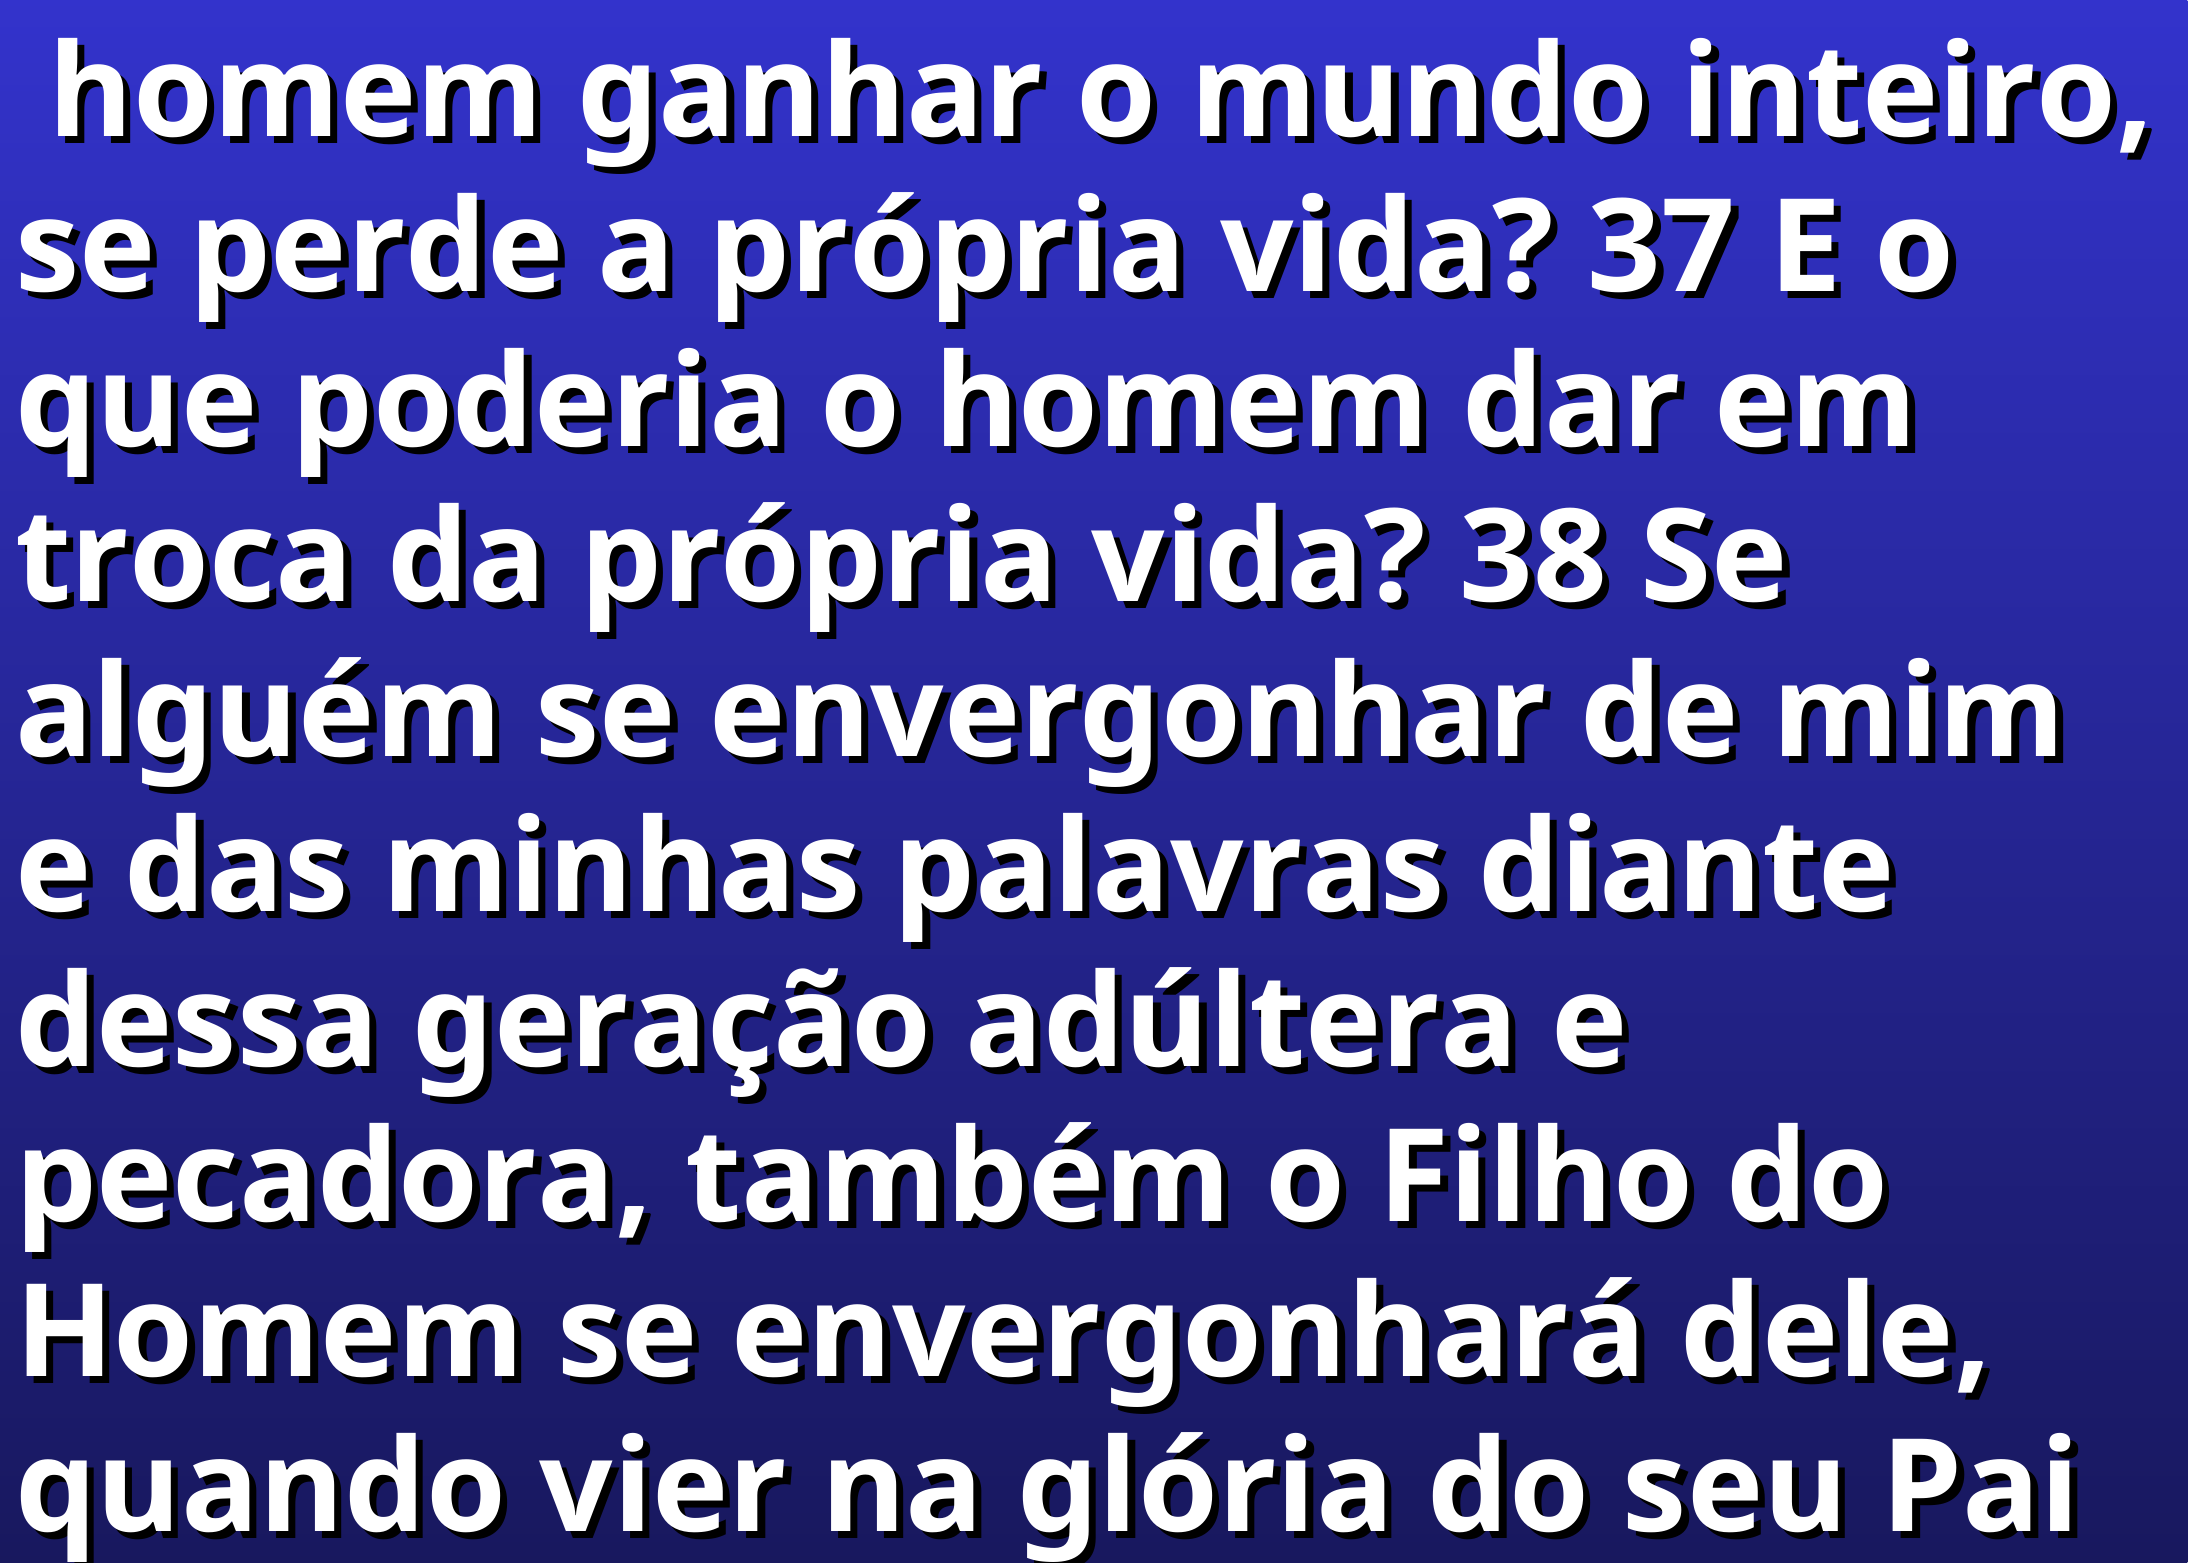

homem ganhar o mundo inteiro, se perde a própria vida? 37 E o que poderia o homem dar em troca da própria vida? 38 Se alguém se envergonhar de mim e das minhas palavras diante dessa geração adúltera e pecadora, também o Filho do Homem se envergonhará dele, quando vier na glória do seu Pai